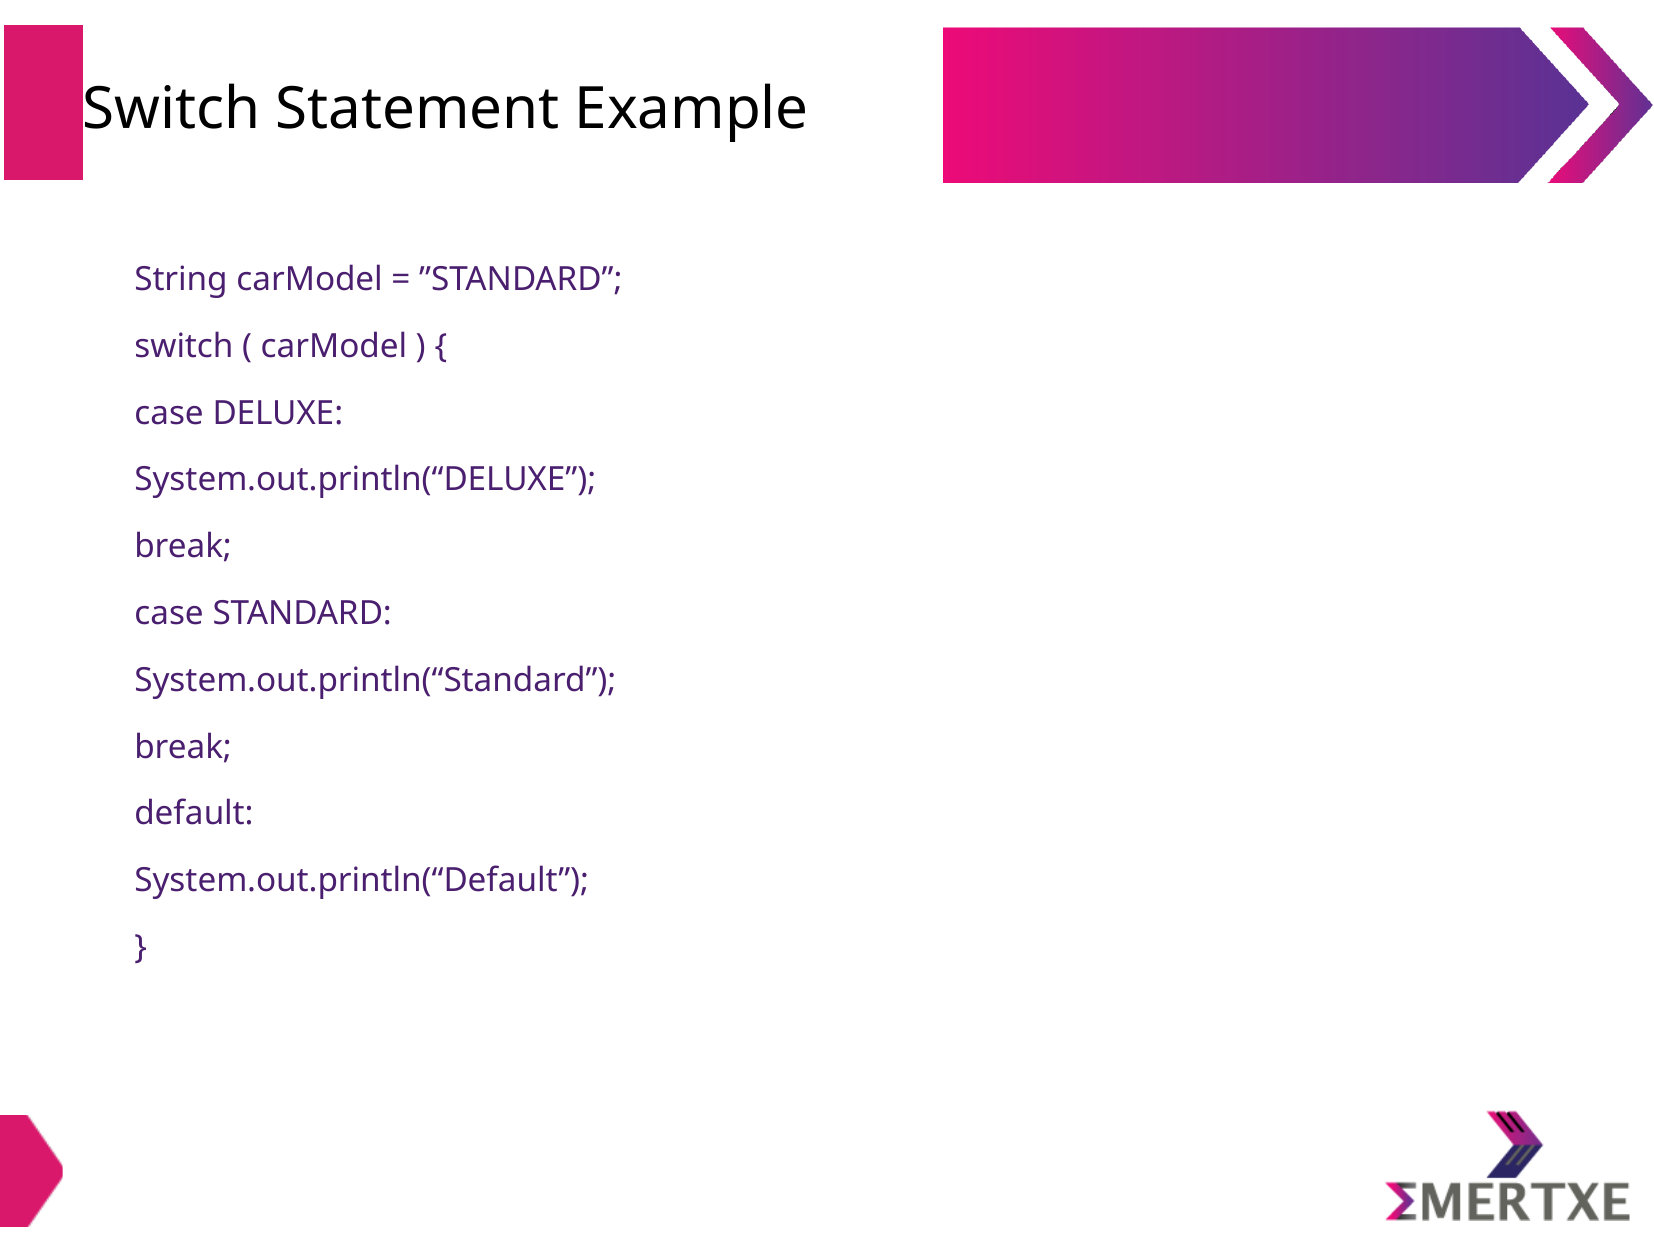

# Switch Statement Example
String carModel = ”STANDARD”;
switch ( carModel ) {
case DELUXE:
System.out.println(“DELUXE”);
break;
case STANDARD:
System.out.println(“Standard”);
break;
default:
System.out.println(“Default”);
}